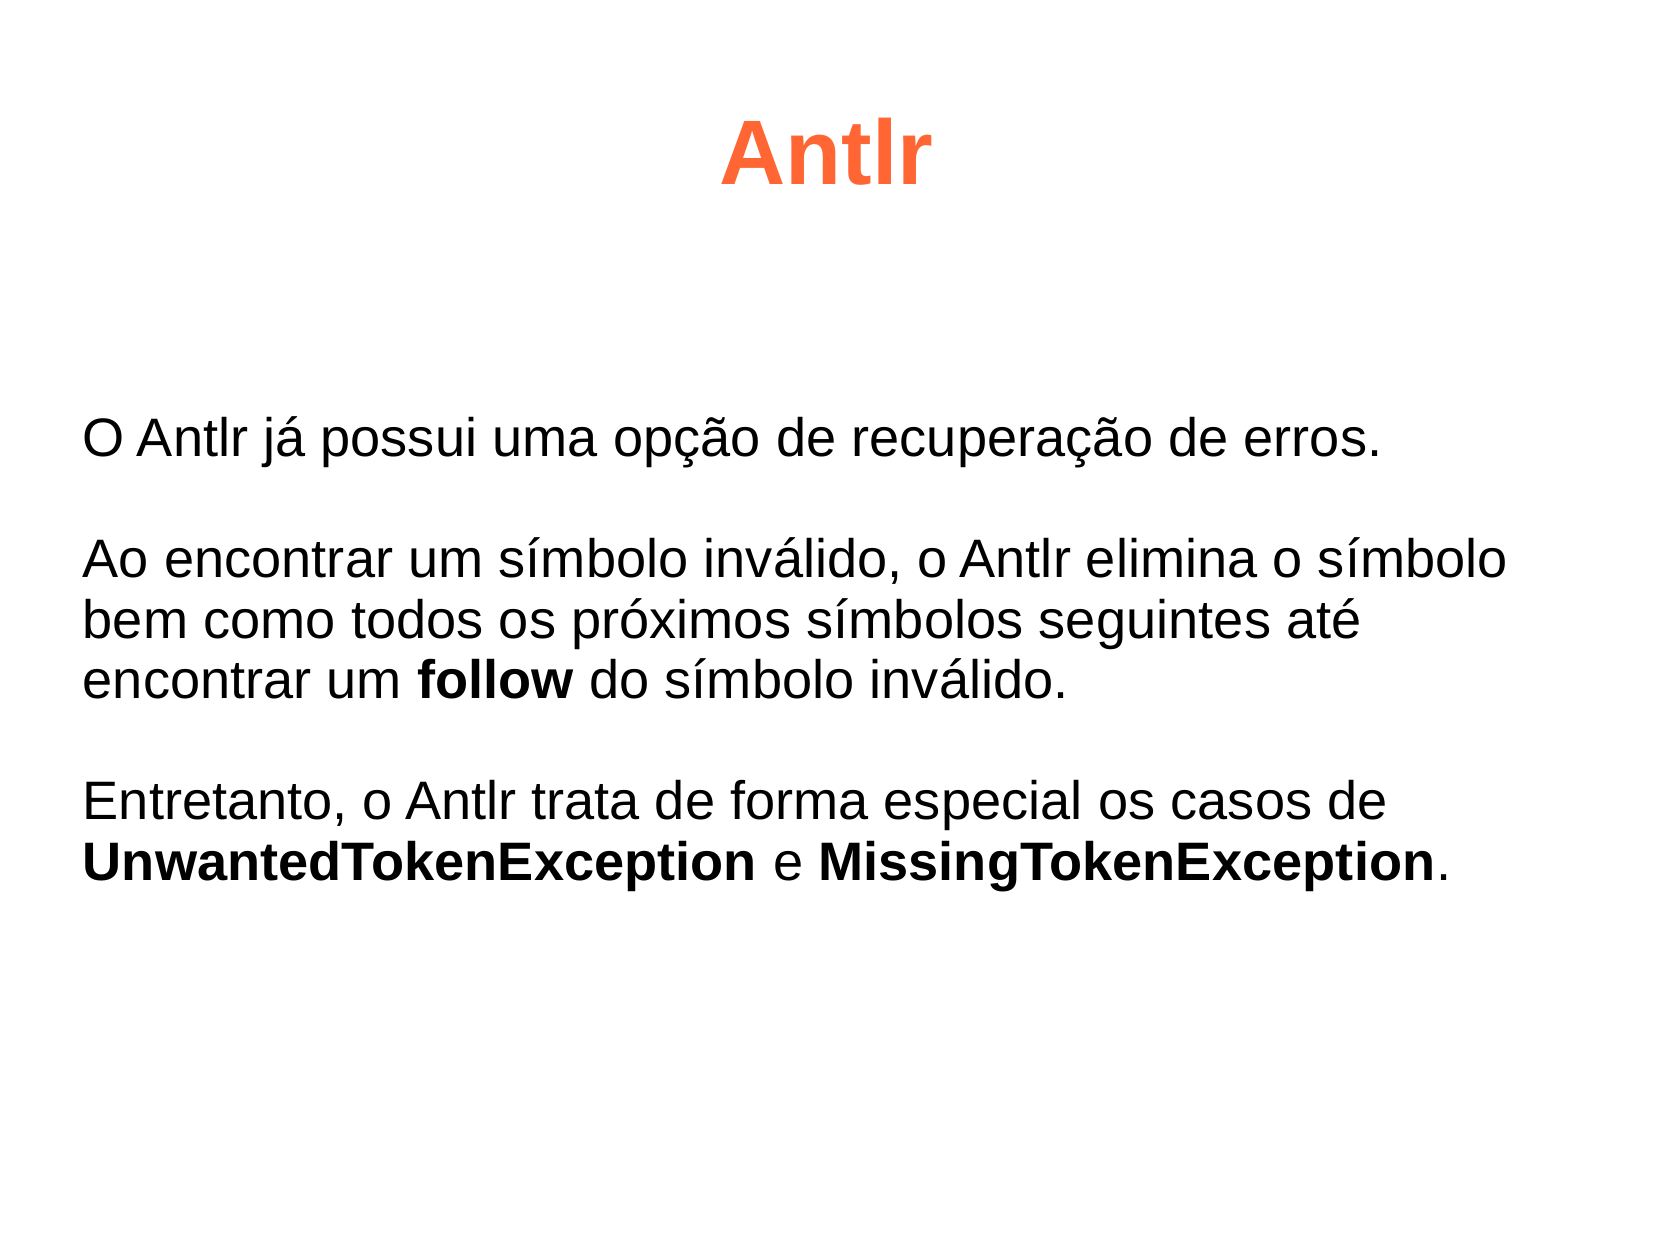

# Antlr
O Antlr já possui uma opção de recuperação de erros.
Ao encontrar um símbolo inválido, o Antlr elimina o símbolo bem como todos os próximos símbolos seguintes até encontrar um follow do símbolo inválido.
Entretanto, o Antlr trata de forma especial os casos de UnwantedTokenException e MissingTokenException.